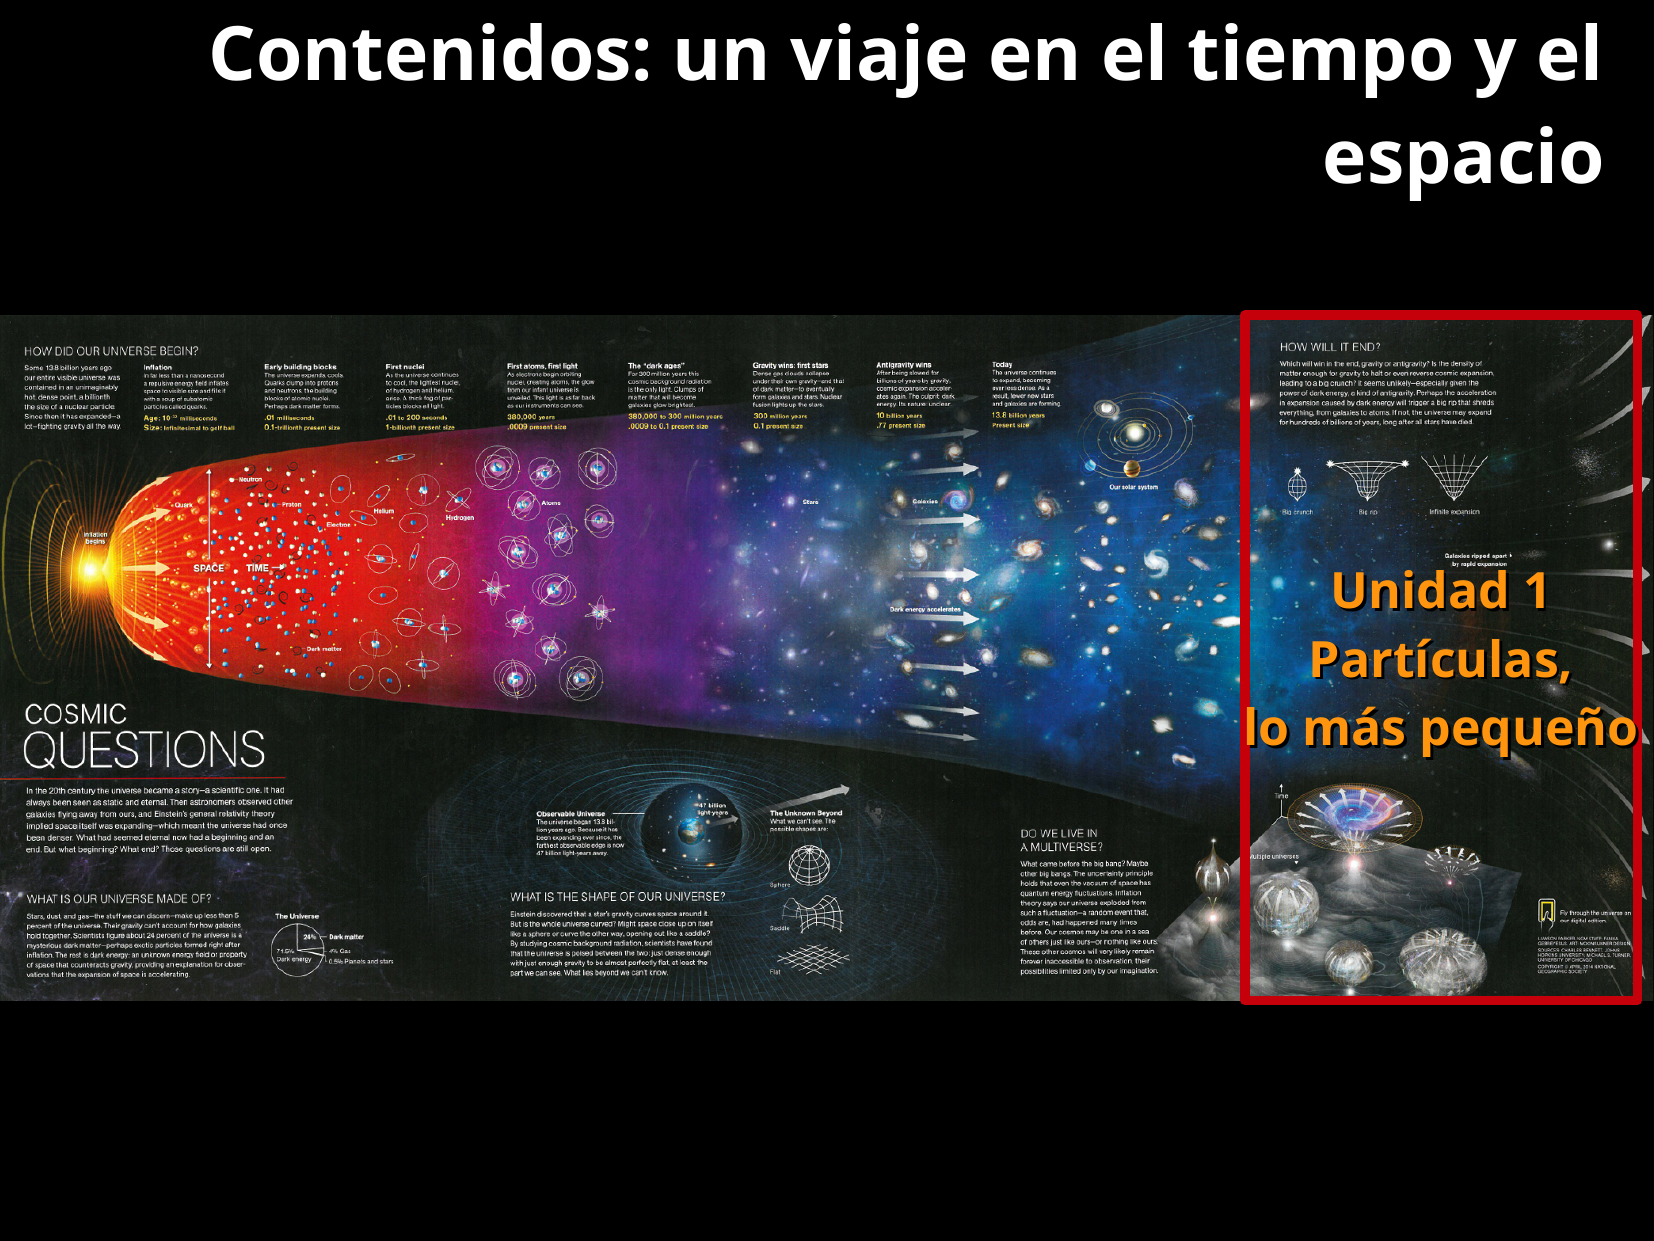

# Contenidos: un viaje en el tiempo y el espacio
Unidad 1
Partículas,
lo más pequeño
H. Asorey - Física IV B
17